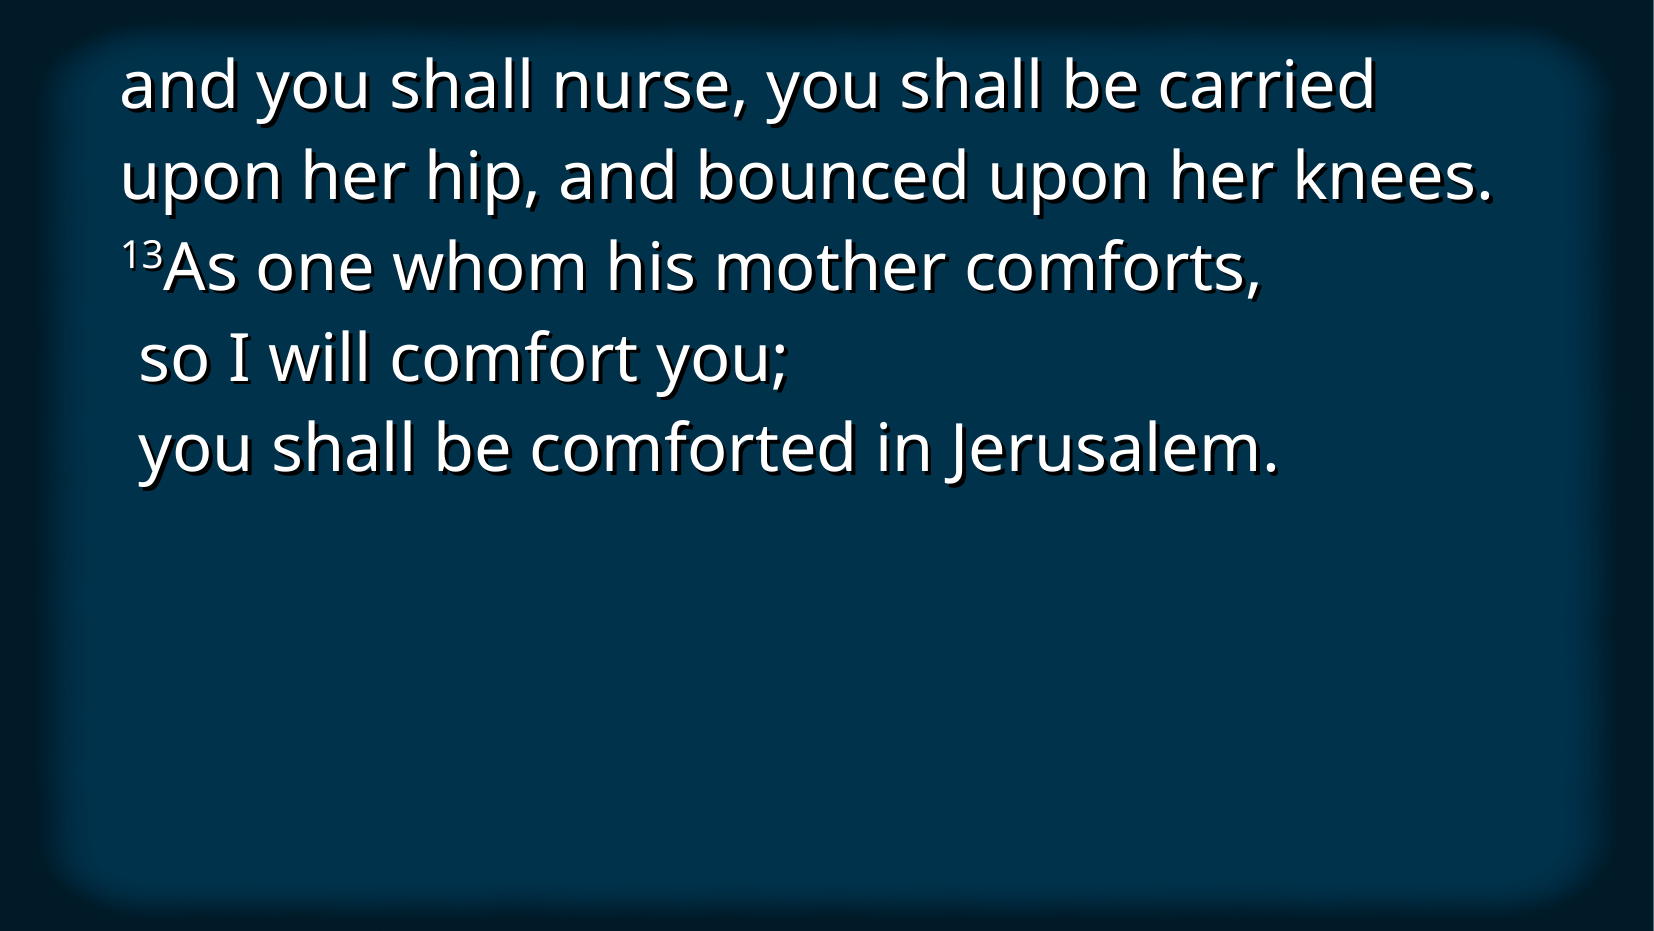

and you shall nurse, you shall be carried upon her hip, and bounced upon her knees.
13As one whom his mother comforts,
so I will comfort you;
you shall be comforted in Jerusalem.